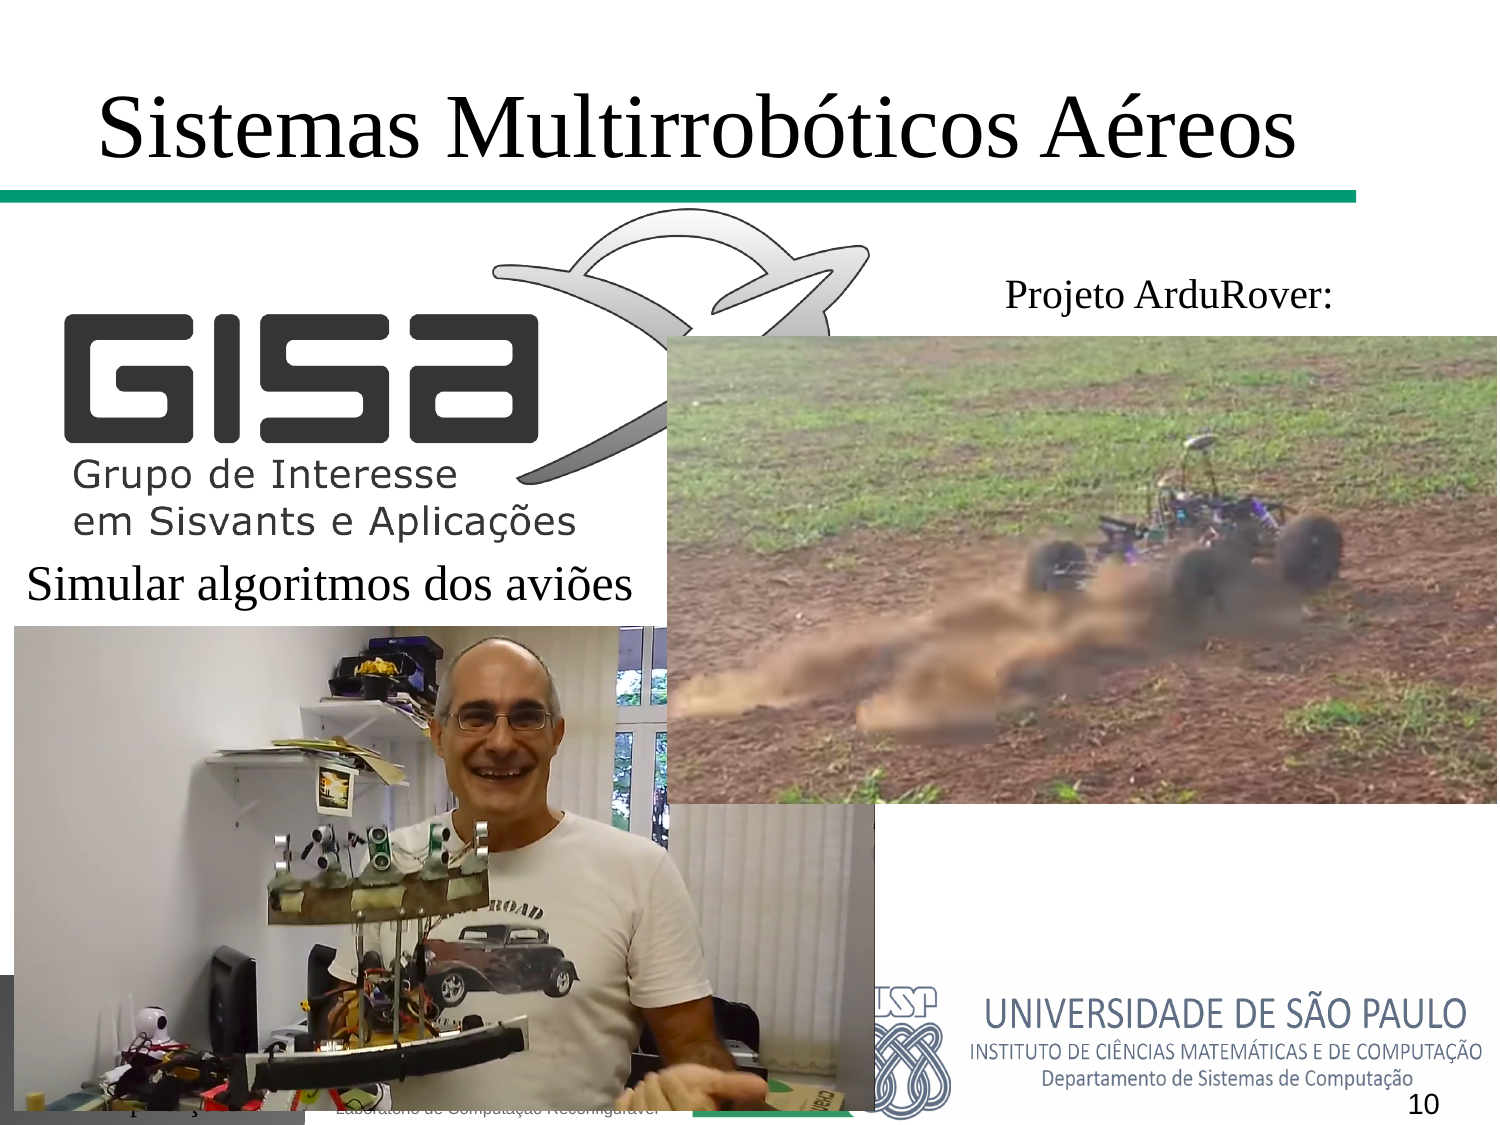

Sistemas Multirrobóticos Aéreos
Projeto ArduRover:
Simular algoritmos dos aviões
Aplicações